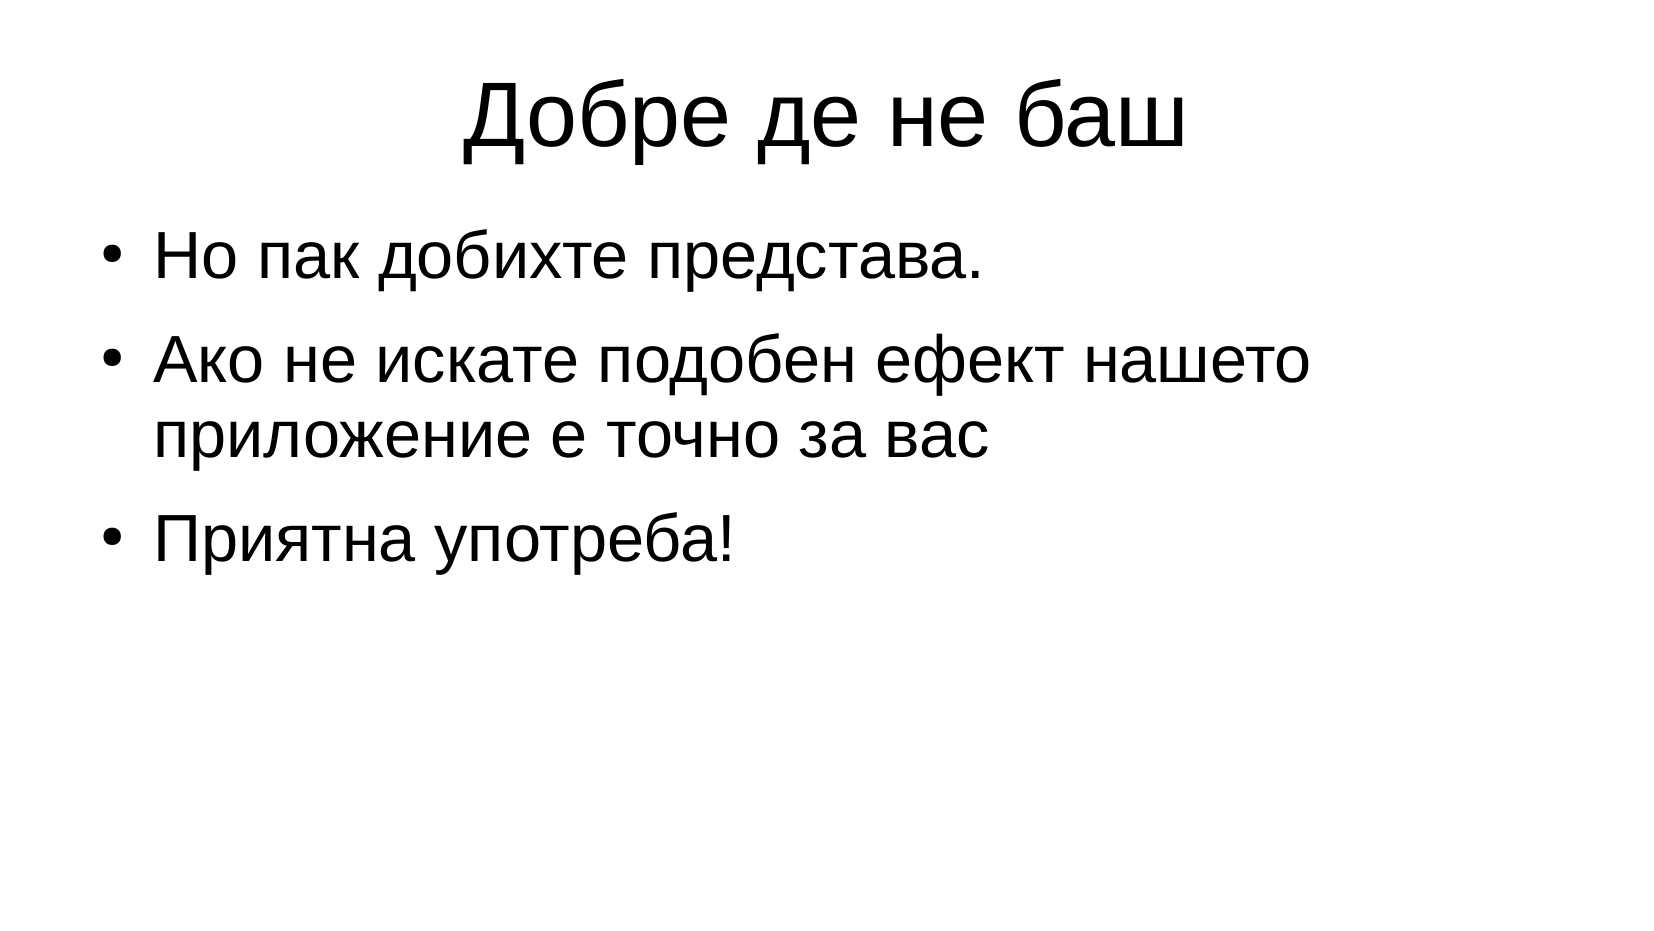

# Добре де не баш
Но пак добихте представа.
Ако не искате подобен ефект нашето приложение е точно за вас
Приятна употреба!